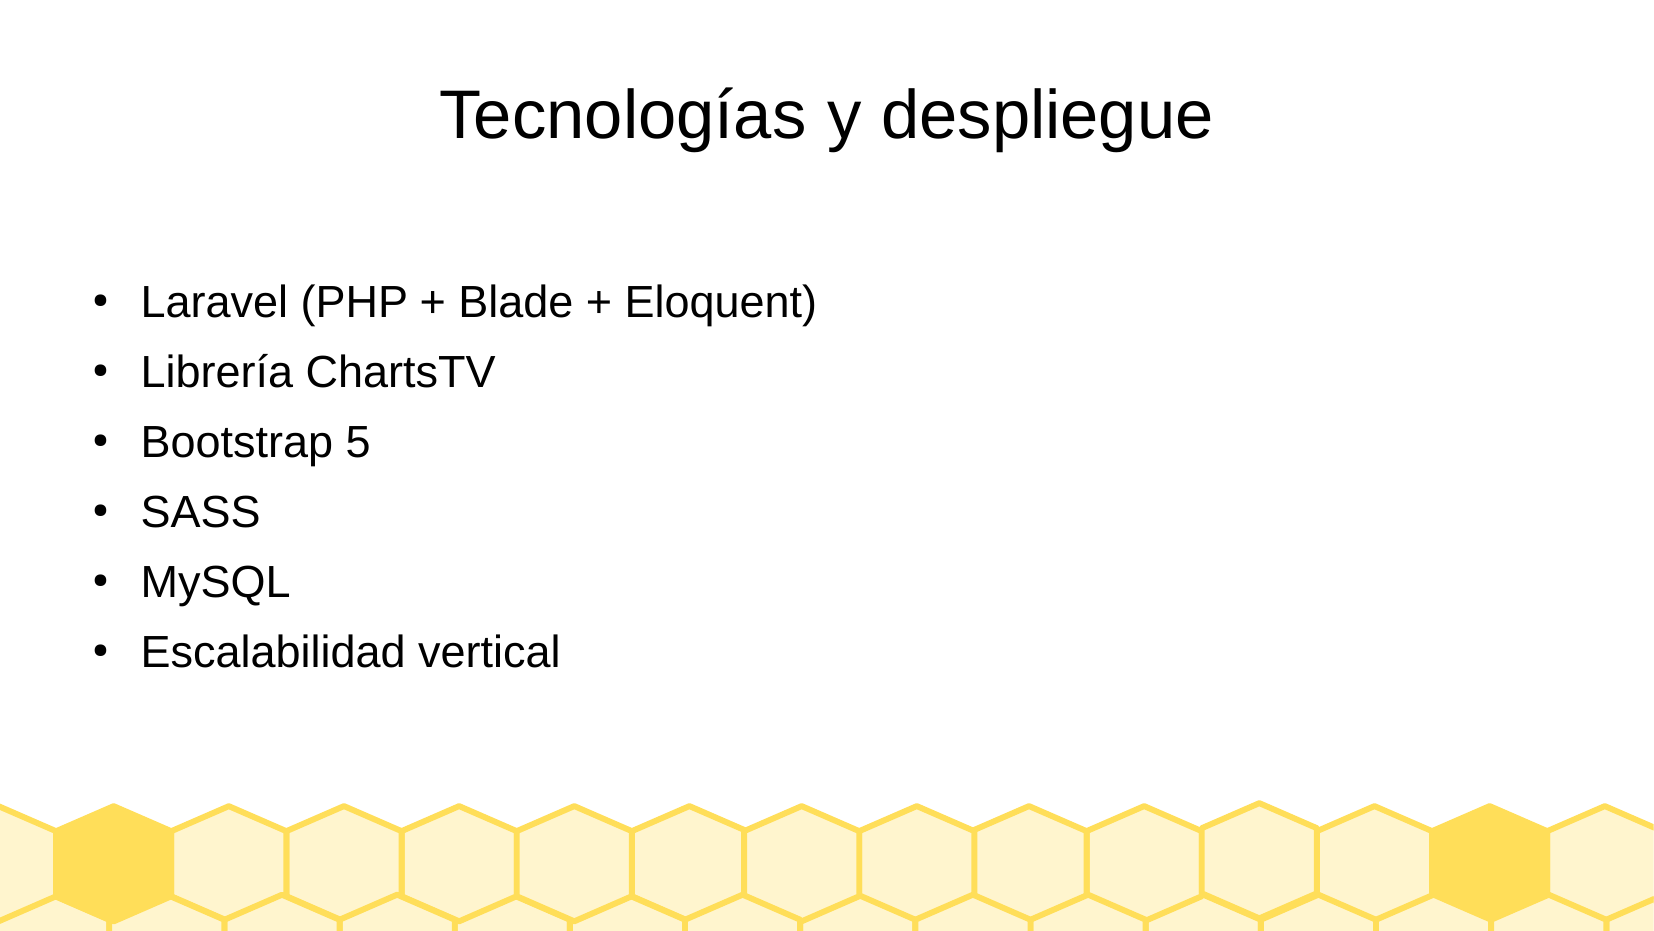

# Tecnologías	 y despliegue
Laravel (PHP + Blade + Eloquent)
Librería ChartsTV
Bootstrap 5
SASS
MySQL
Escalabilidad vertical